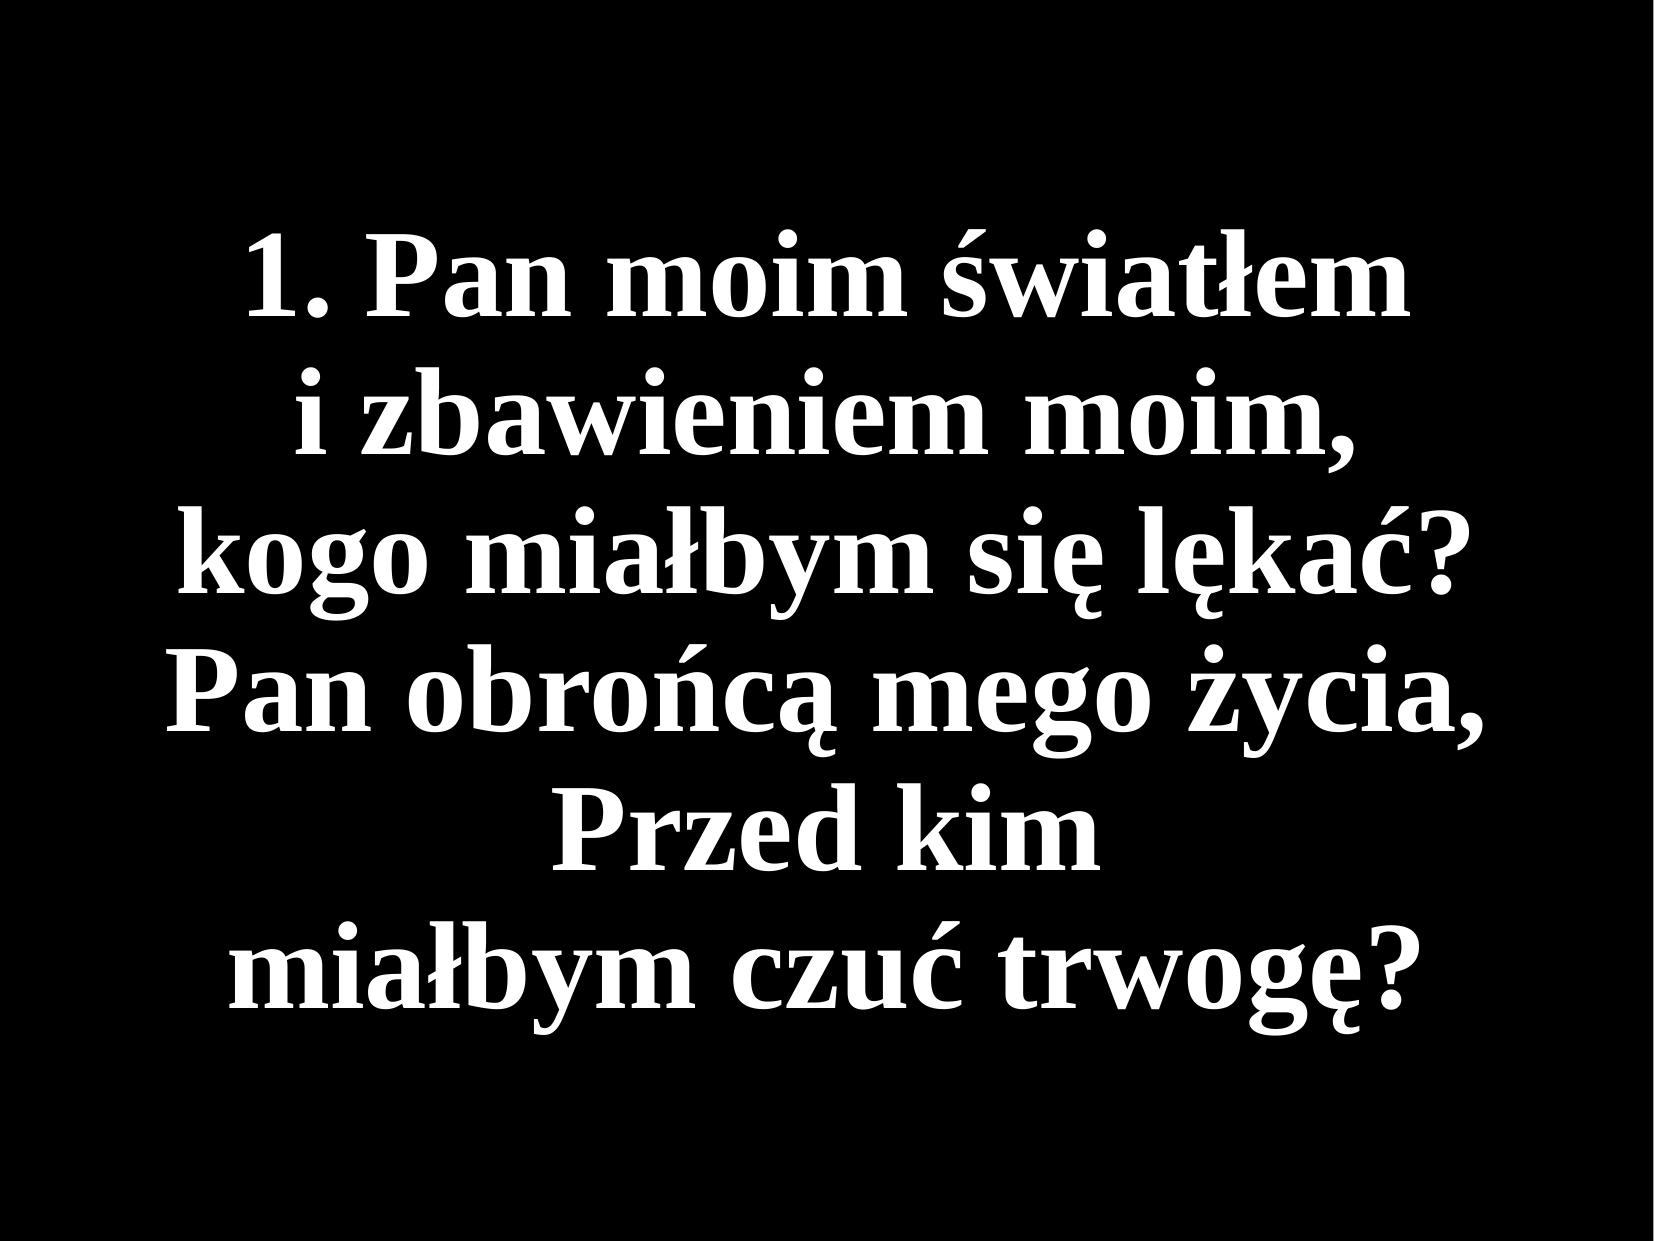

# 1. Pan moim światłem i zbawieniem moim, kogo miałbym się lękać? Pan obrońcą mego życia, Przed kim miałbym czuć trwogę?